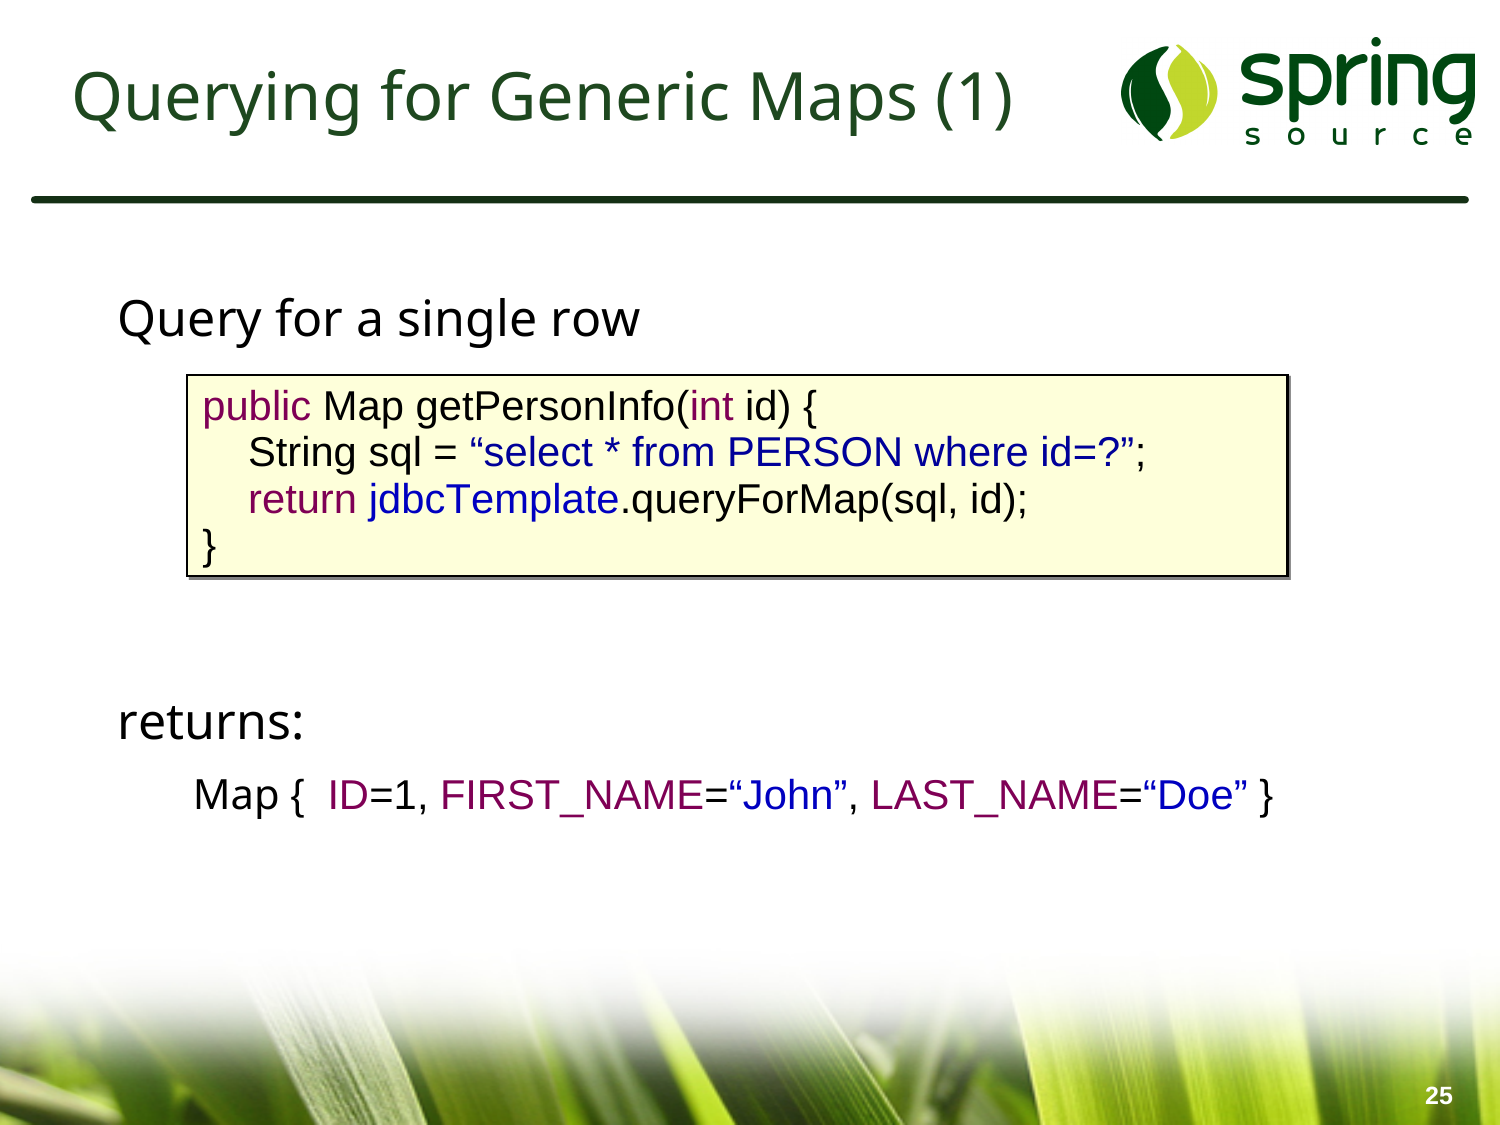

# Querying for Generic Maps (1)
Query for a single row
returns:
Map { ID=1, FIRST_NAME=“John”, LAST_NAME=“Doe” }
public Map getPersonInfo(int id) {
 String sql = “select * from PERSON where id=?”;
 return jdbcTemplate.queryForMap(sql, id);
}